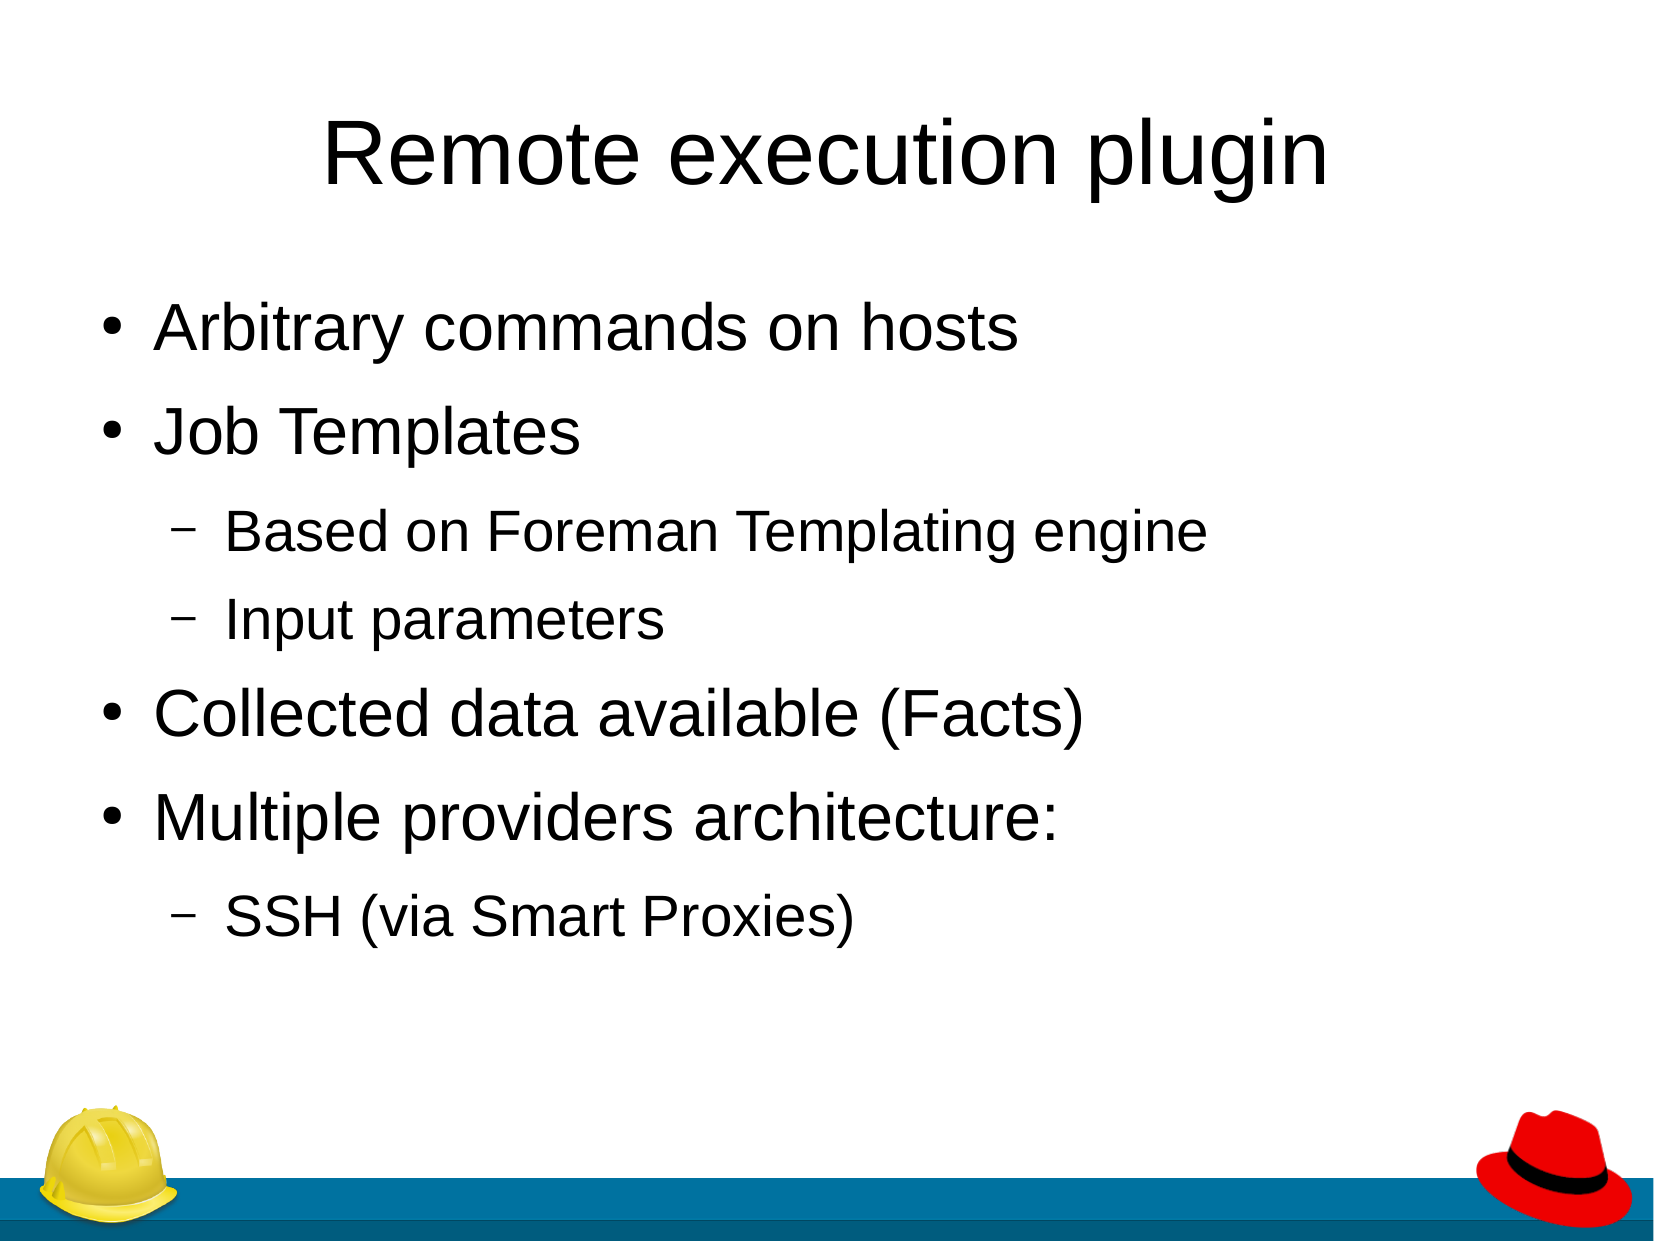

# Remote execution plugin
Arbitrary commands on hosts
Job Templates
Based on Foreman Templating engine
Input parameters
Collected data available (Facts)
Multiple providers architecture:
SSH (via Smart Proxies)